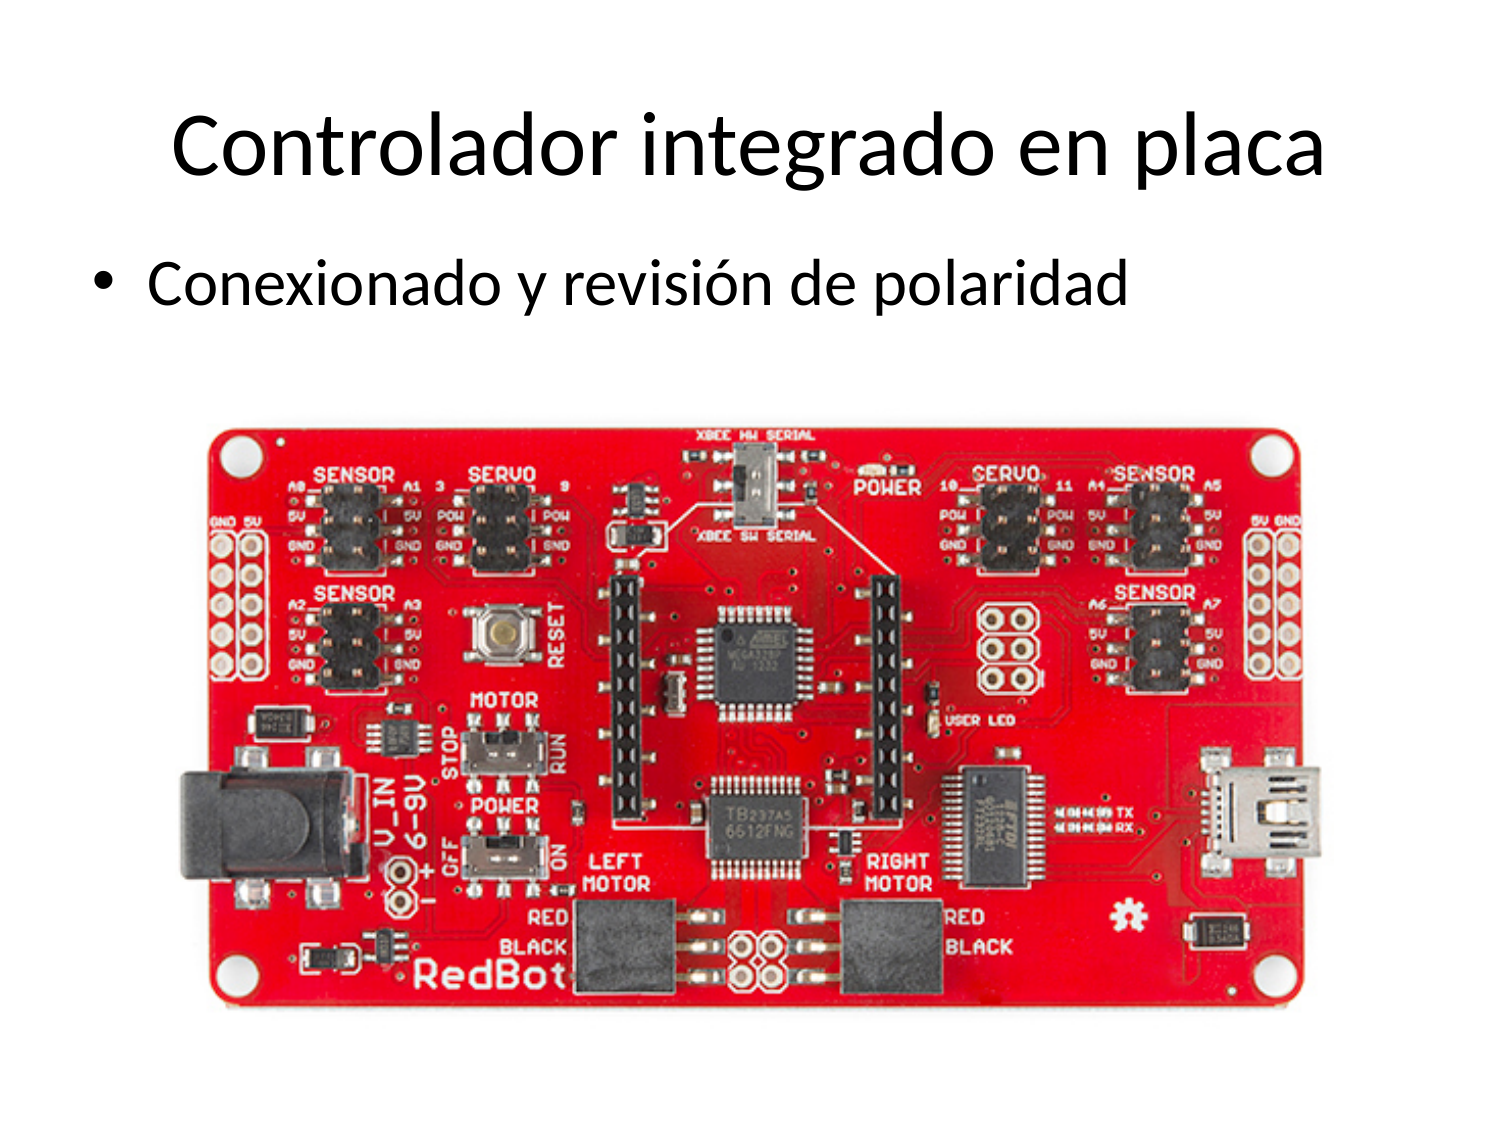

Controlador integrado en placa
# Conexionado y revisión de polaridad